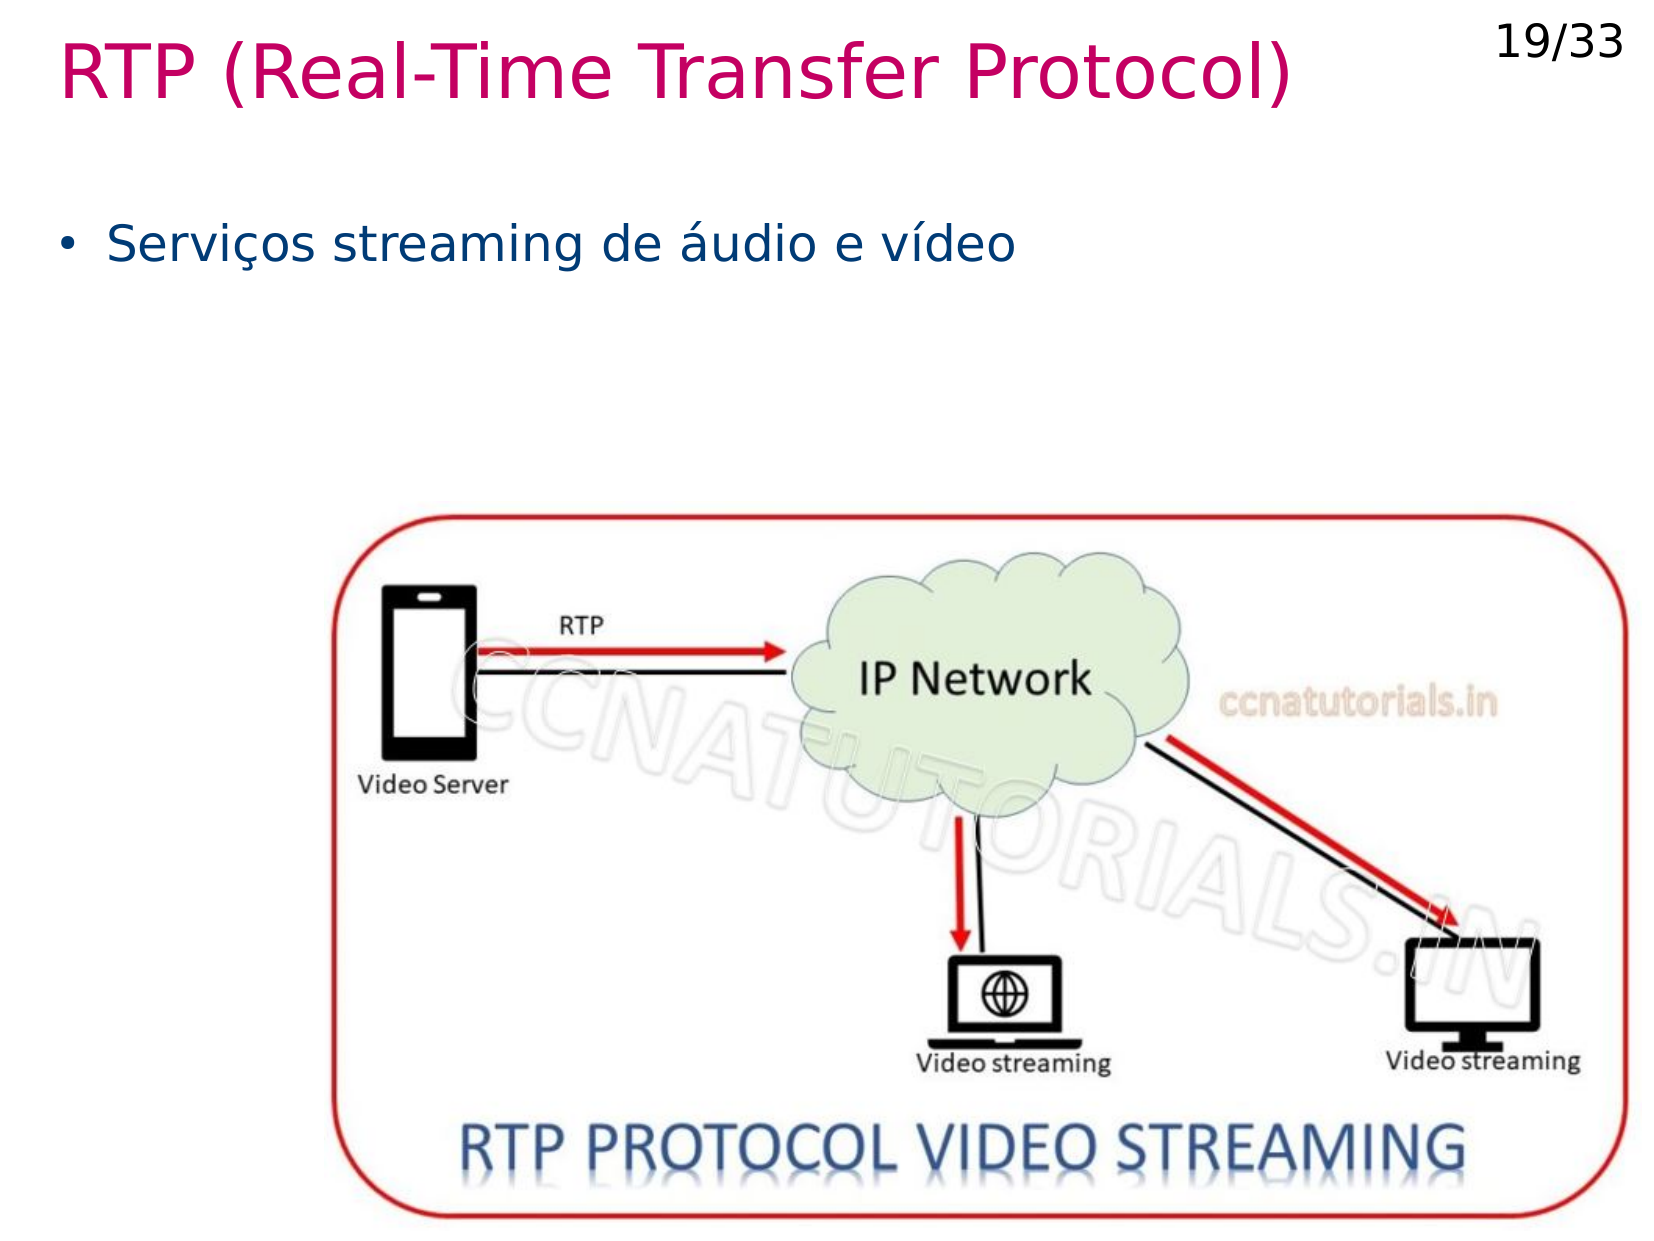

19
# RTP (Real-Time Transfer Protocol)
Serviços streaming de áudio e vídeo